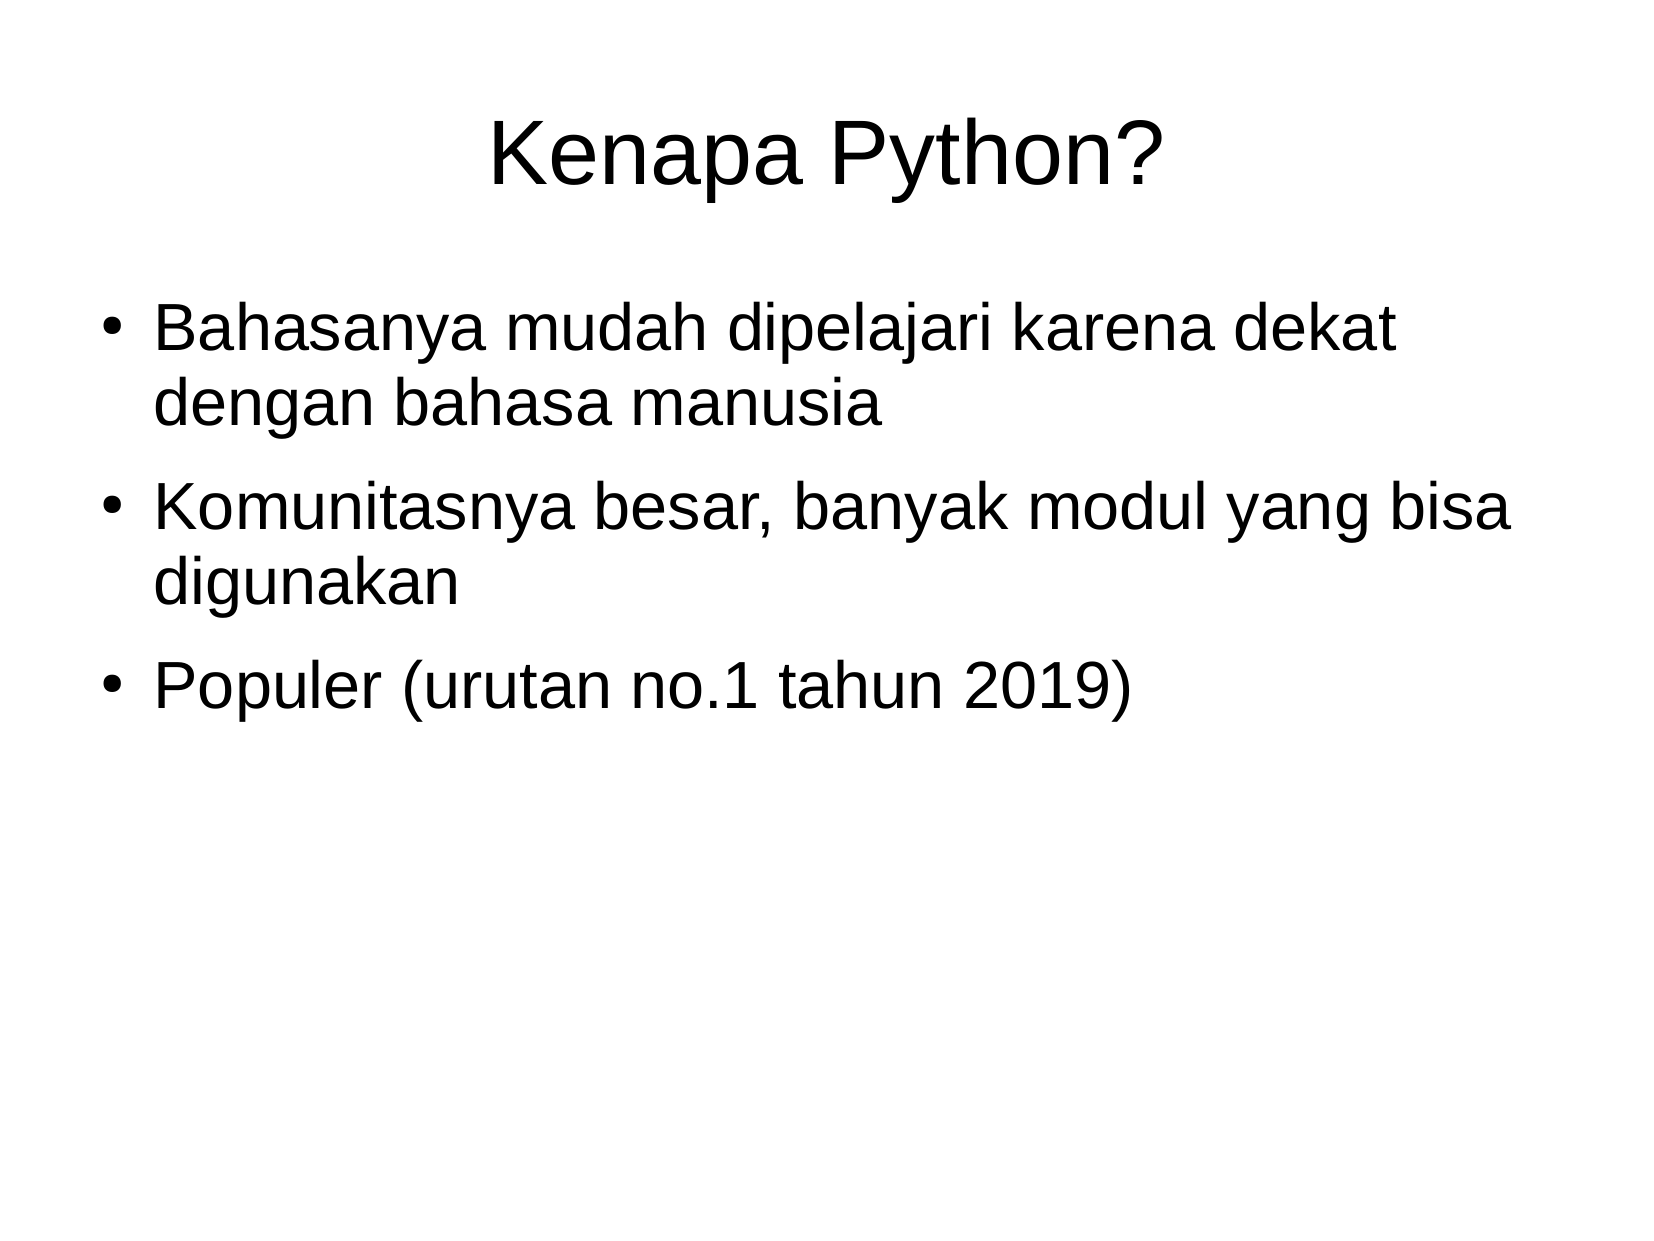

# Kenapa Python?
Bahasanya mudah dipelajari karena dekat dengan bahasa manusia
Komunitasnya besar, banyak modul yang bisa digunakan
Populer (urutan no.1 tahun 2019)